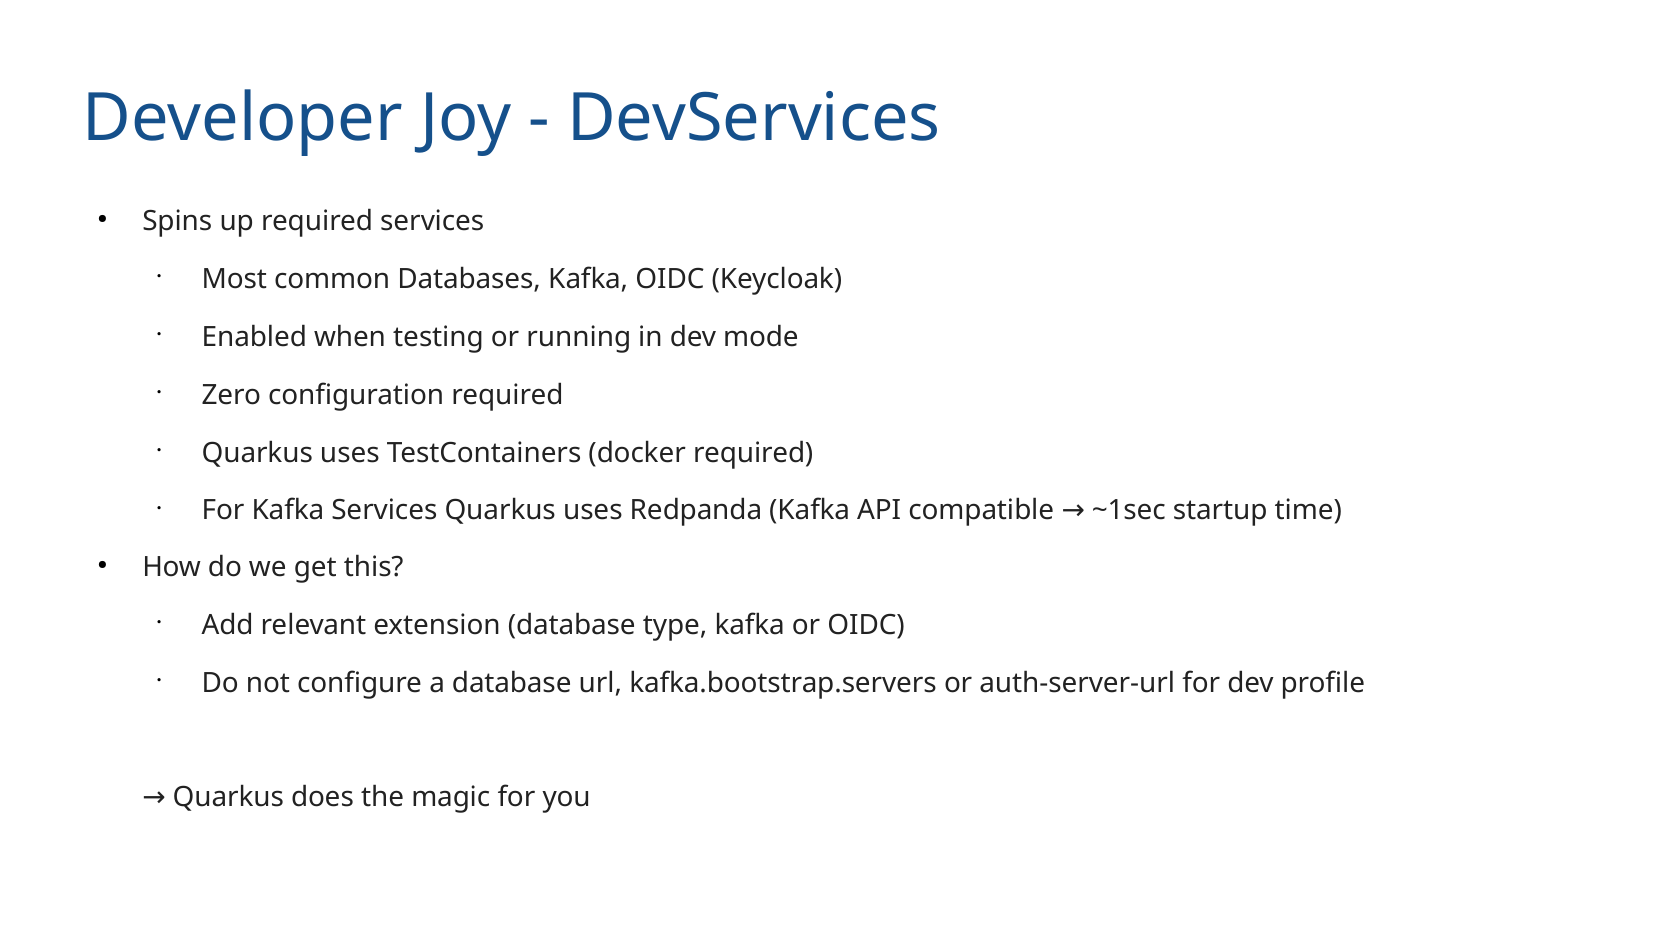

Developer Joy - DevServices
# Spins up required services
Most common Databases, Kafka, OIDC (Keycloak)
Enabled when testing or running in dev mode
Zero configuration required
Quarkus uses TestContainers (docker required)
For Kafka Services Quarkus uses Redpanda (Kafka API compatible → ~1sec startup time)
How do we get this?
Add relevant extension (database type, kafka or OIDC)
Do not configure a database url, kafka.bootstrap.servers or auth-server-url for dev profile
→ Quarkus does the magic for you